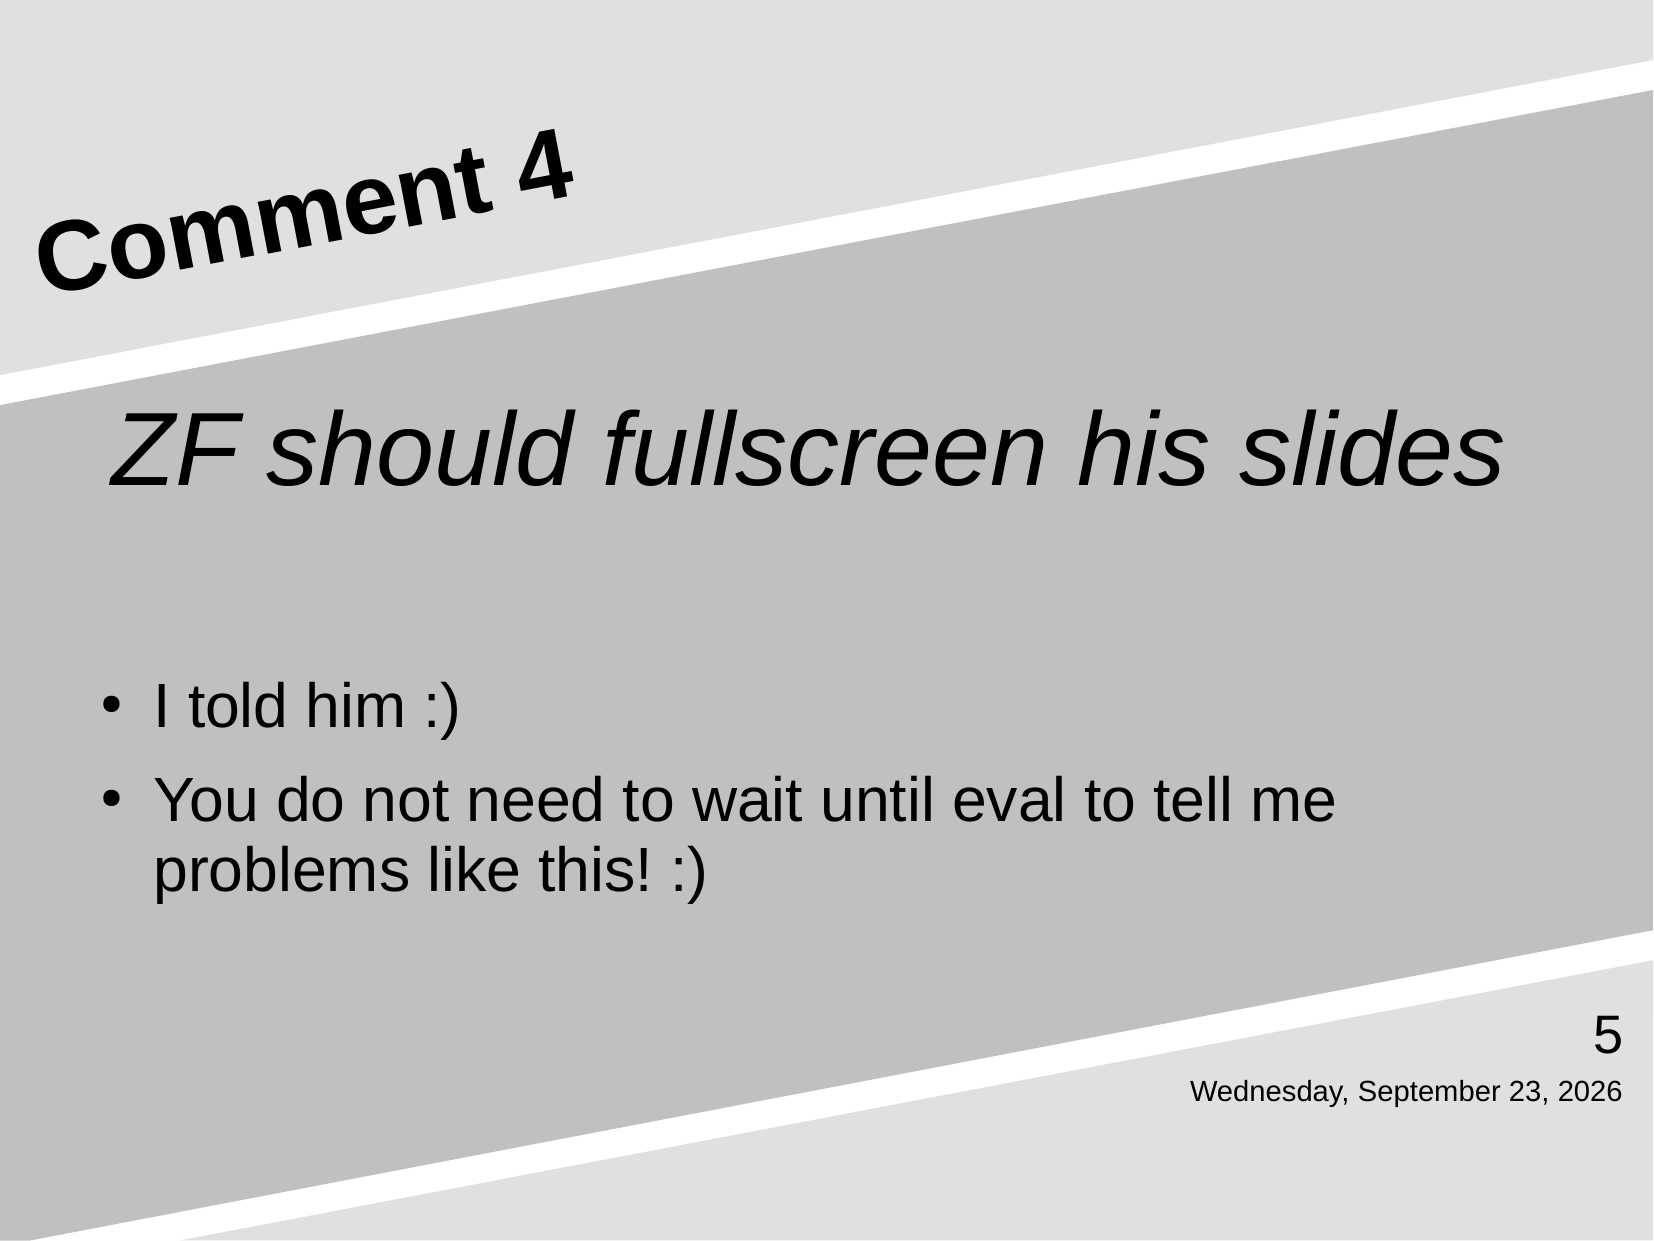

# Comment 4
ZF should fullscreen his slides
I told him :)
You do not need to wait until eval to tell me problems like this! :)
5